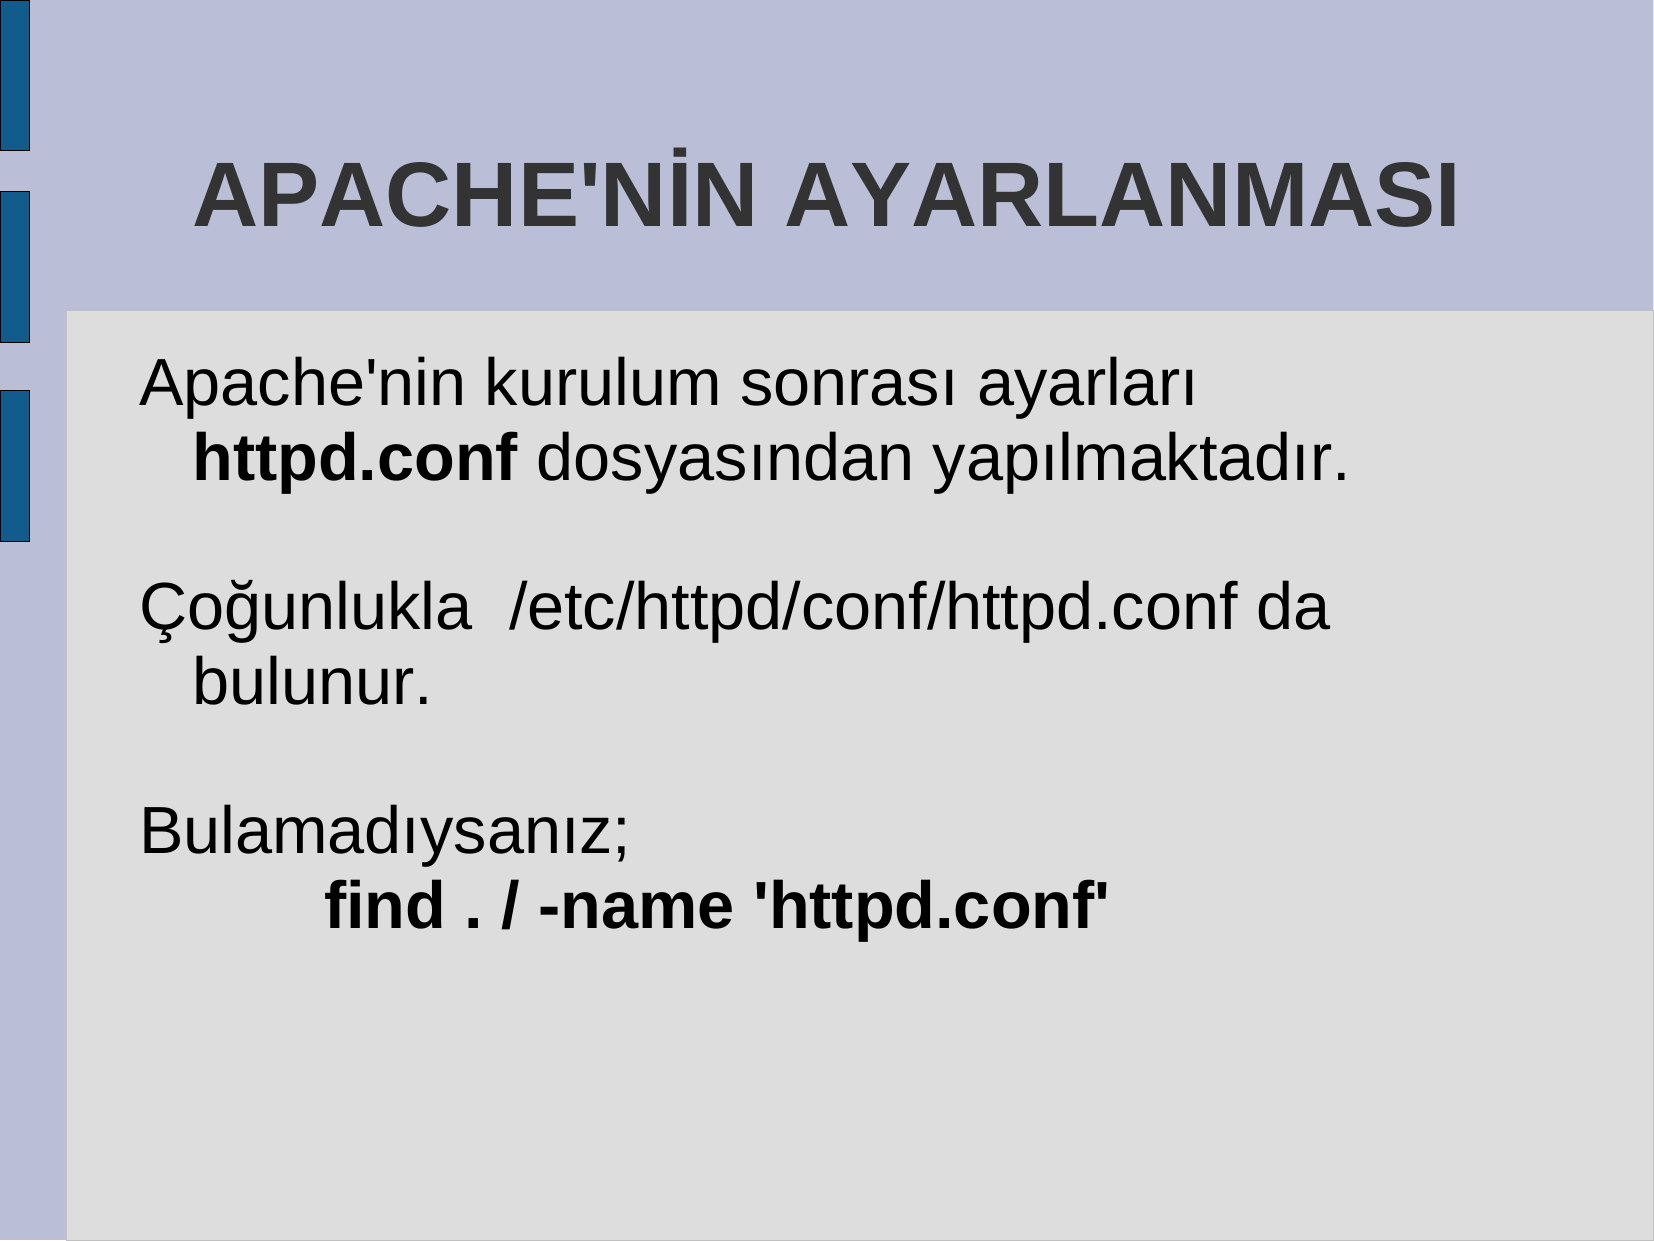

# APACHE'NİN AYARLANMASI
Apache'nin kurulum sonrası ayarları httpd.conf dosyasından yapılmaktadır.
Çoğunlukla /etc/httpd/conf/httpd.conf da bulunur.
Bulamadıysanız;
 find . / -name 'httpd.conf'